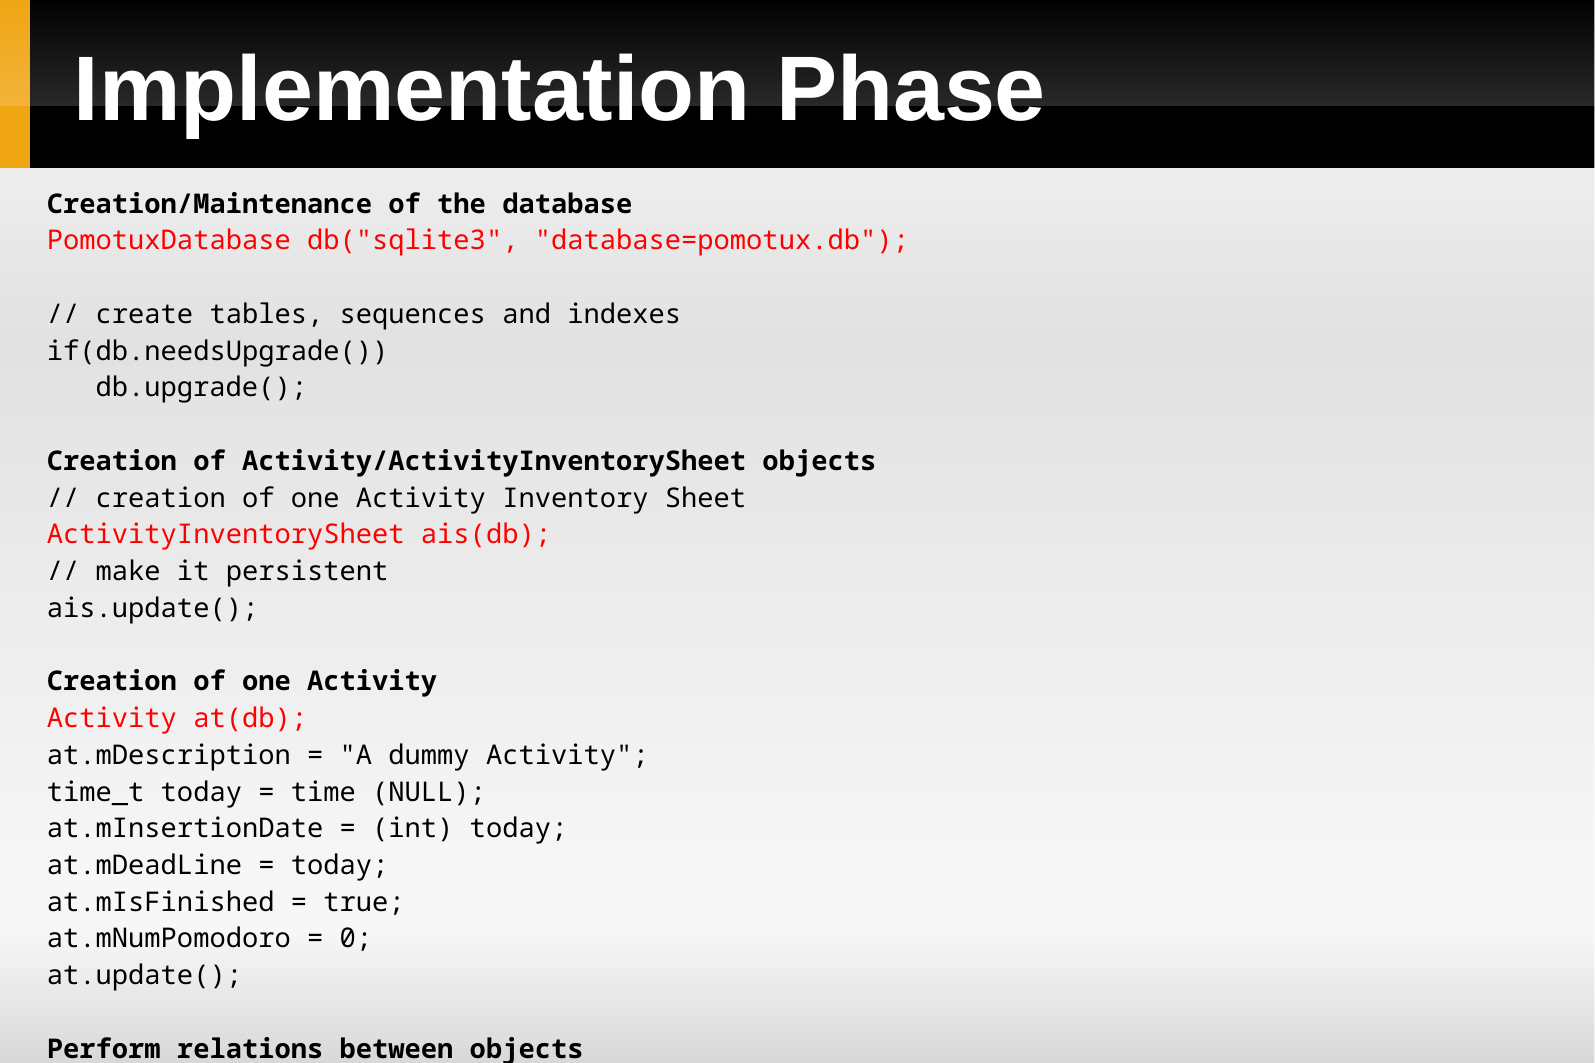

# Implementation Phase
Creation/Maintenance of the database
PomotuxDatabase db("sqlite3", "database=pomotux.db");
// create tables, sequences and indexes
if(db.needsUpgrade())
 db.upgrade();
Creation of Activity/ActivityInventorySheet objects
// creation of one Activity Inventory Sheet
ActivityInventorySheet ais(db);
// make it persistent
ais.update();
Creation of one Activity
Activity at(db);
at.mDescription = "A dummy Activity";
time_t today = time (NULL);
at.mInsertionDate = (int) today;
at.mDeadLine = today;
at.mIsFinished = true;
at.mNumPomodoro = 0;
at.update();
Perform relations between objects
// activity linked in AIS
InsertActivity::link(db,at,ais);